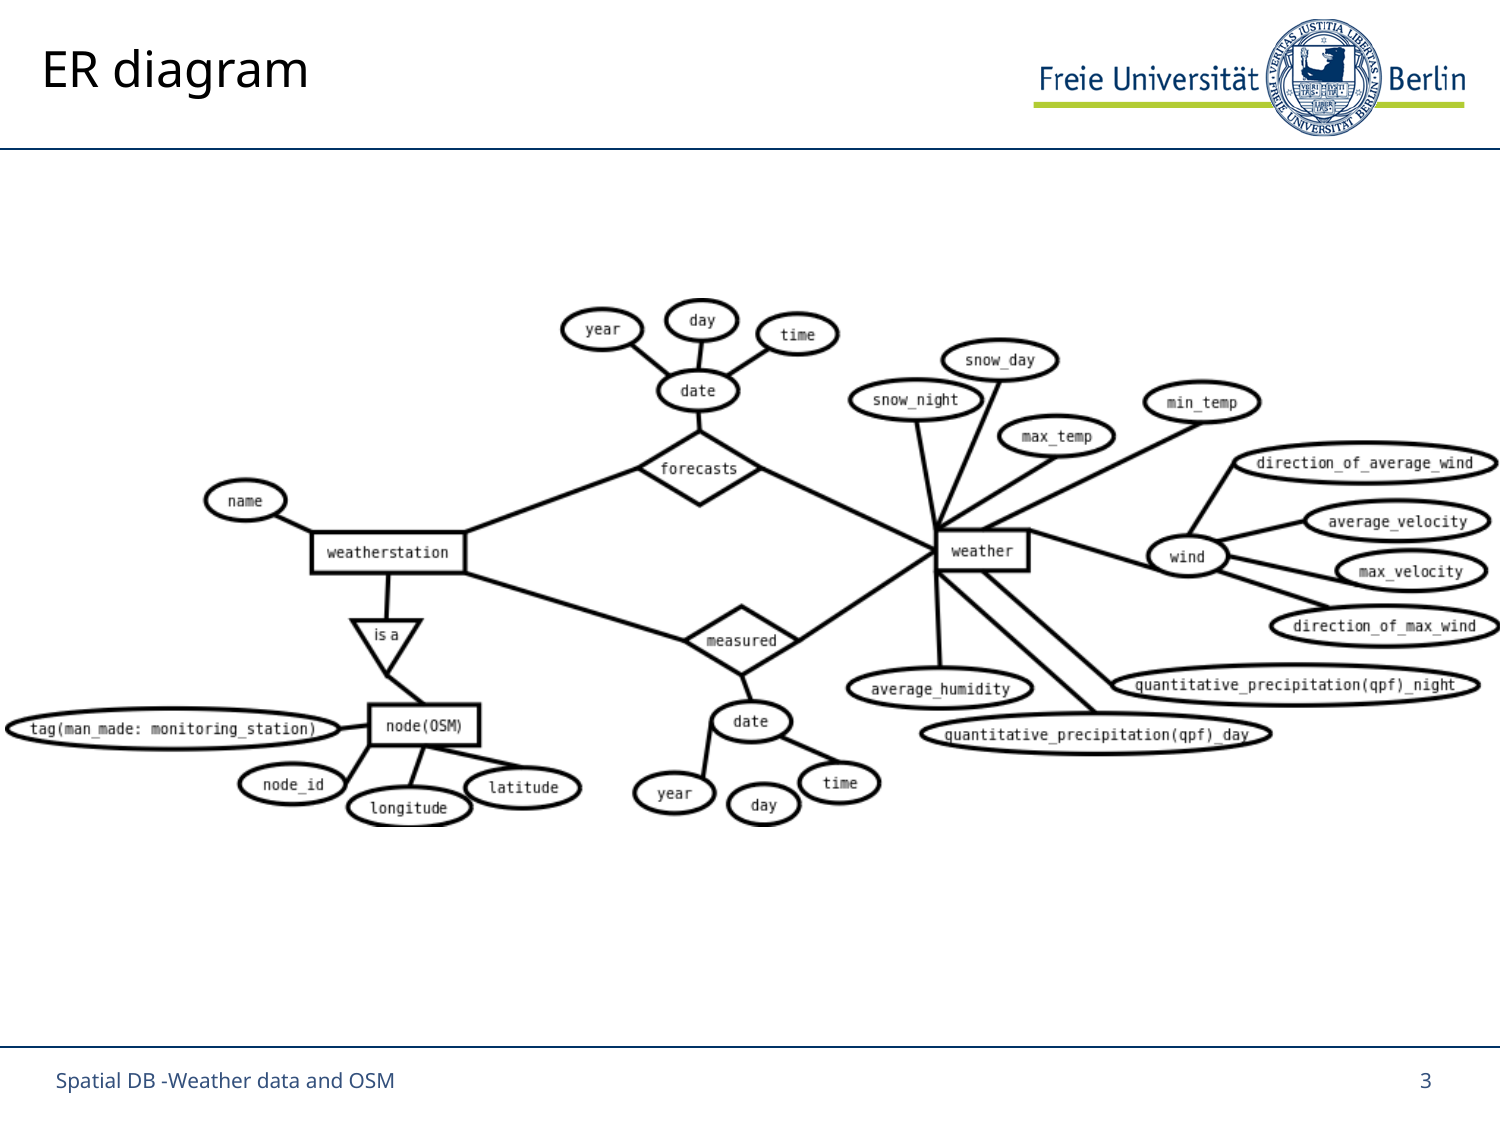

# ER diagram
Spatial DB -Weather data and OSM
3